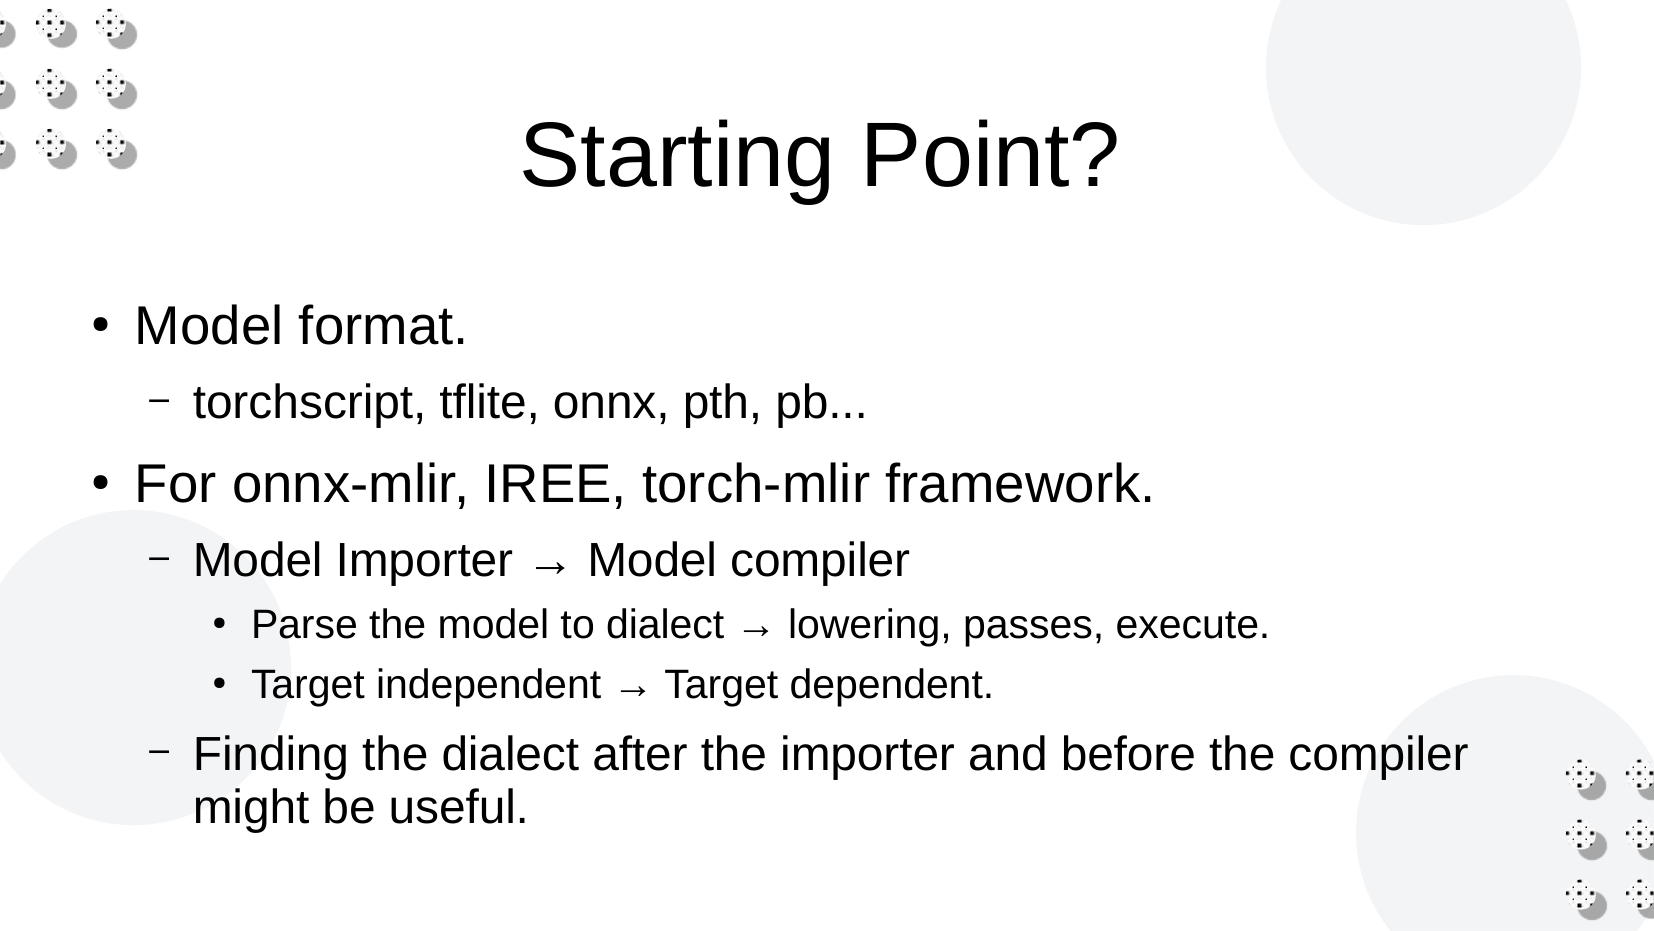

# Starting Point?
Model format.
torchscript, tflite, onnx, pth, pb...
For onnx-mlir, IREE, torch-mlir framework.
Model Importer → Model compiler
Parse the model to dialect → lowering, passes, execute.
Target independent → Target dependent.
Finding the dialect after the importer and before the compiler might be useful.